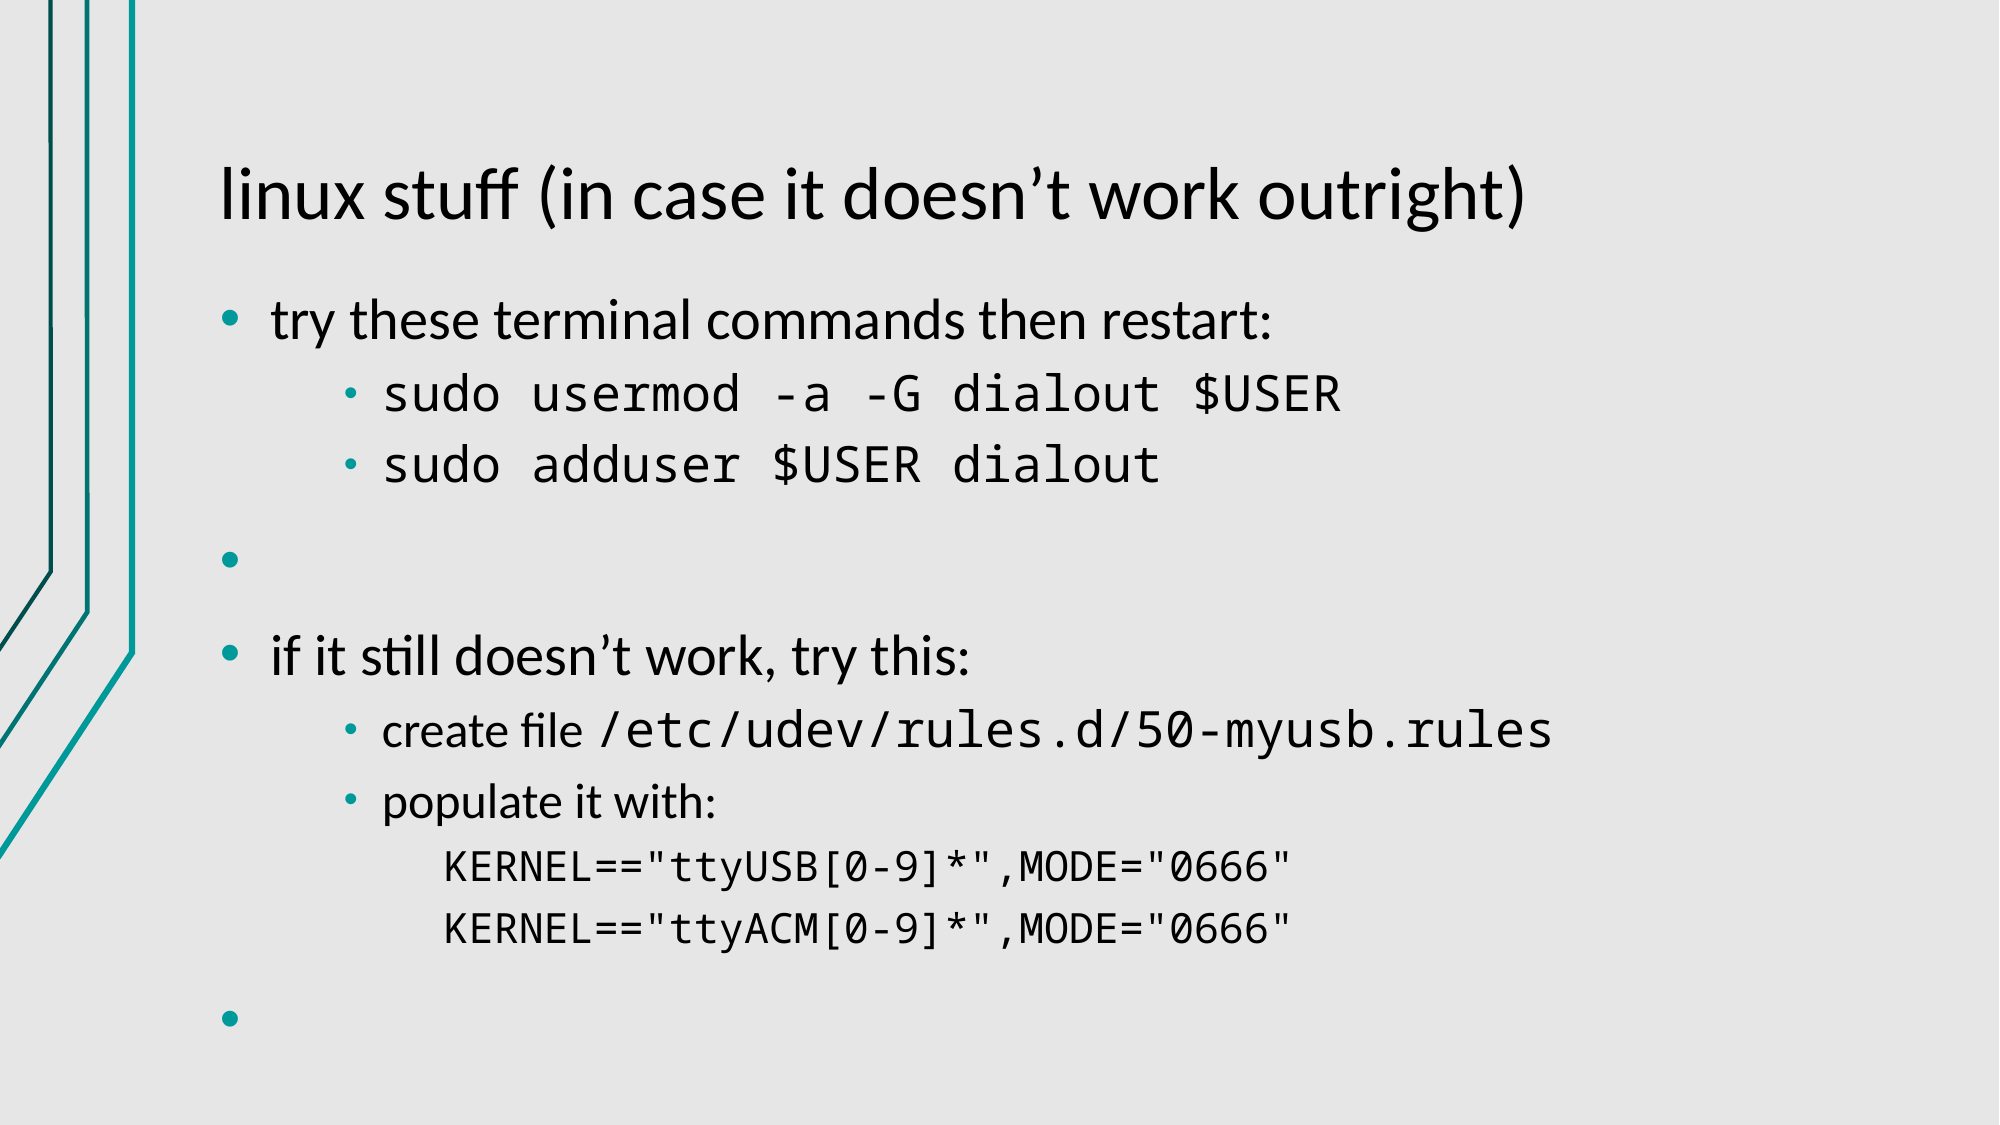

# linux stuff (in case it doesn’t work outright)
try these terminal commands then restart:
sudo usermod -a -G dialout $USER
sudo adduser $USER dialout
if it still doesn’t work, try this:
create file /etc/udev/rules.d/50-myusb.rules
populate it with:
KERNEL=="ttyUSB[0-9]*",MODE="0666"
KERNEL=="ttyACM[0-9]*",MODE="0666"